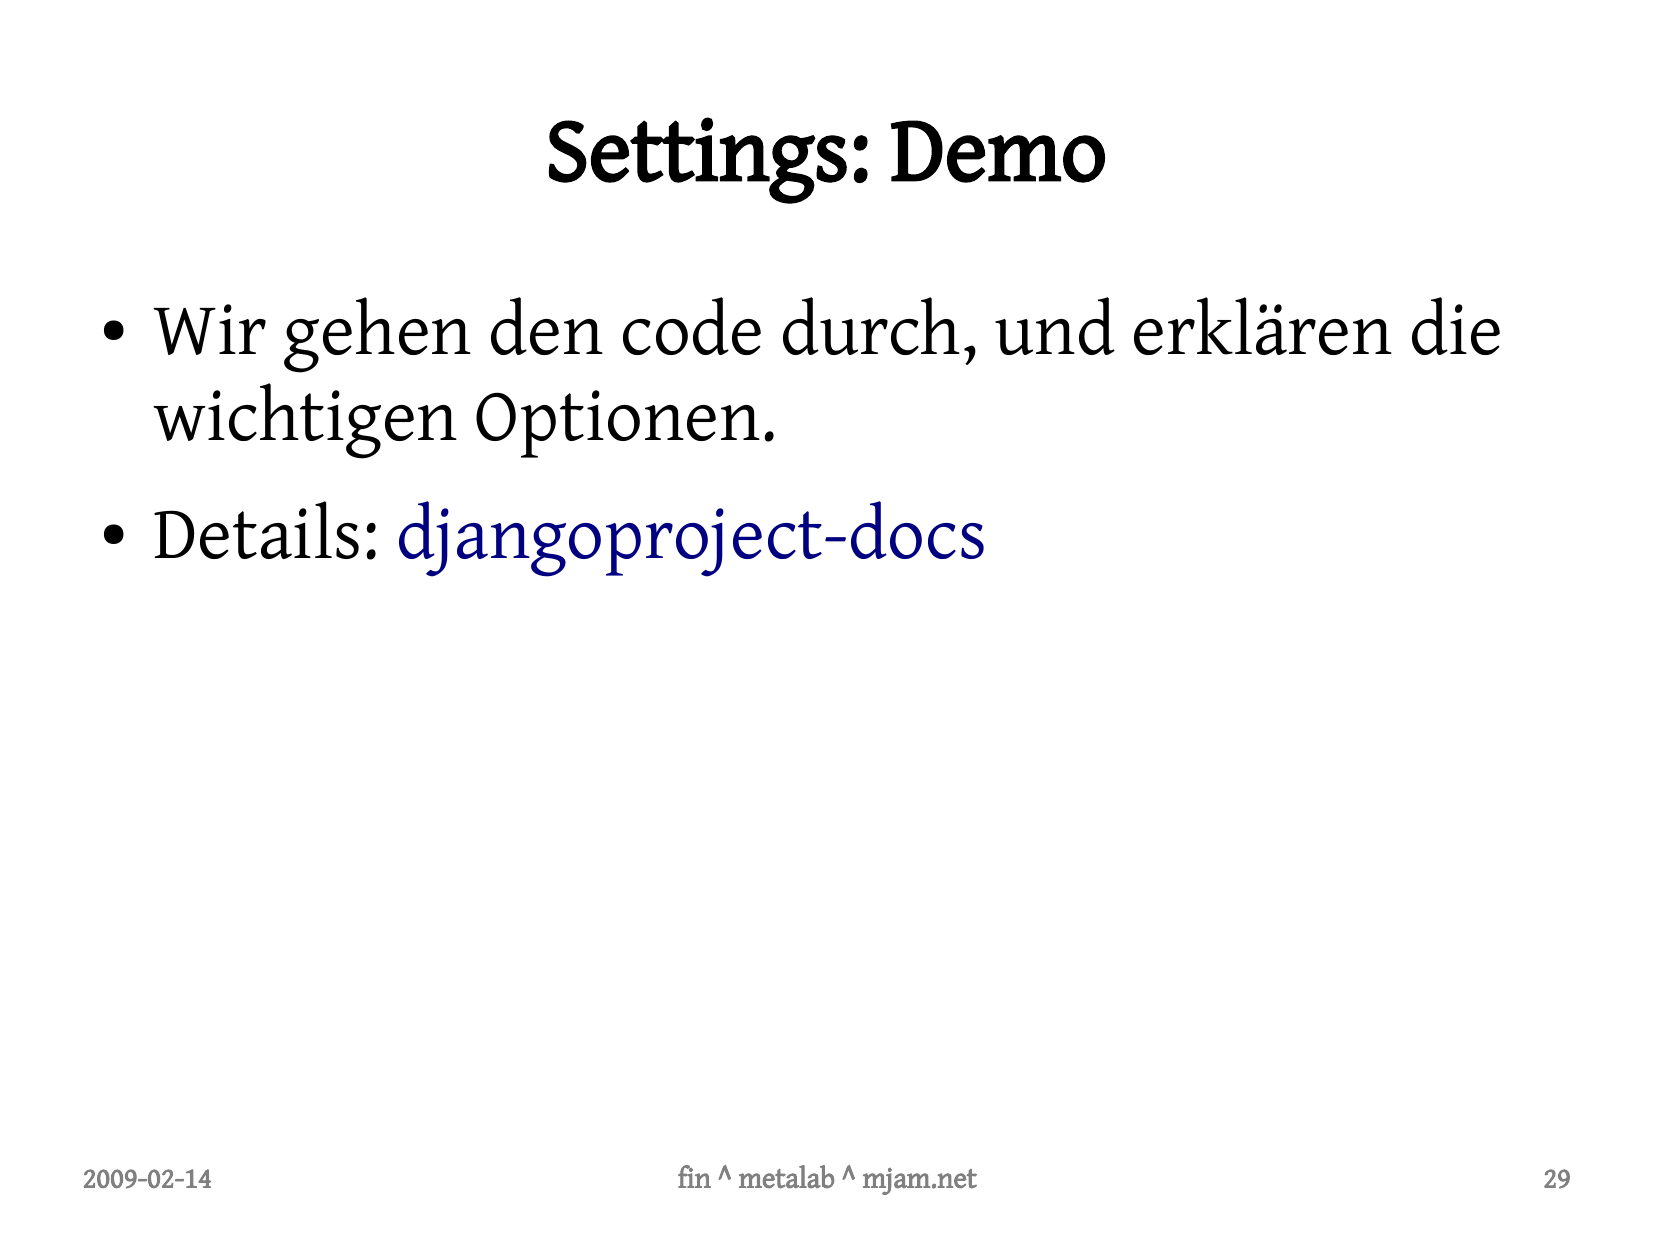

# Settings: Demo
Wir gehen den code durch, und erklären die wichtigen Optionen.
Details: djangoproject-docs
2009-02-14
fin ^ metalab ^ mjam.net
29